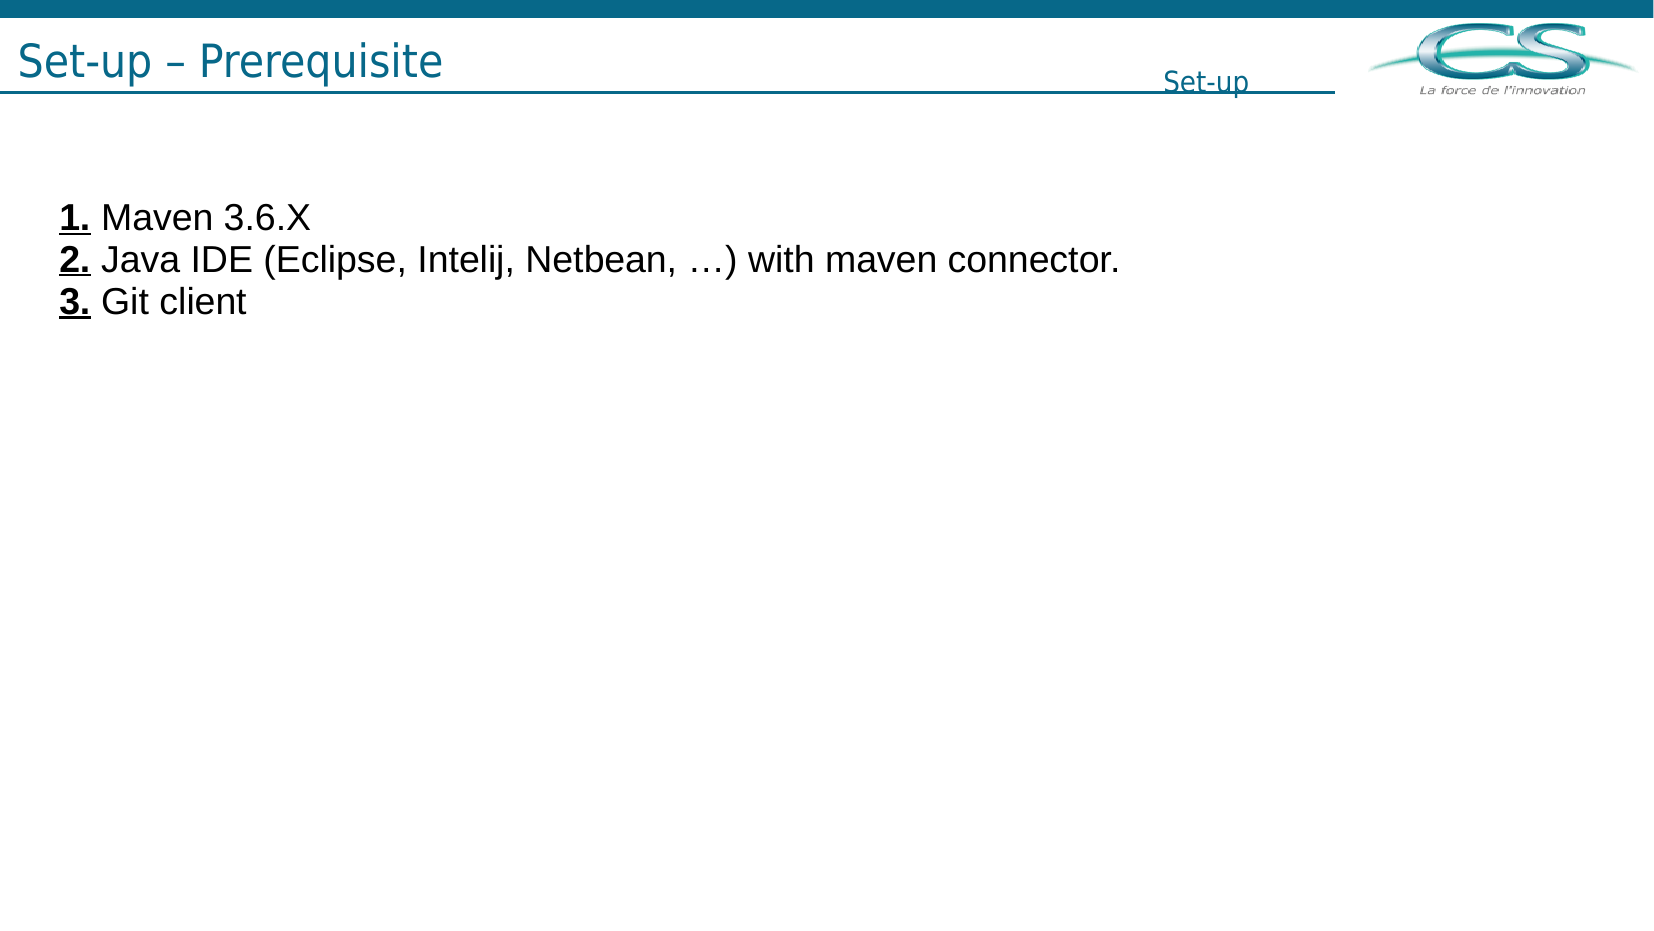

Set-up – Prerequisite
Set-up
#
1. Maven 3.6.X
2. Java IDE (Eclipse, Intelij, Netbean, …) with maven connector.
3. Git client